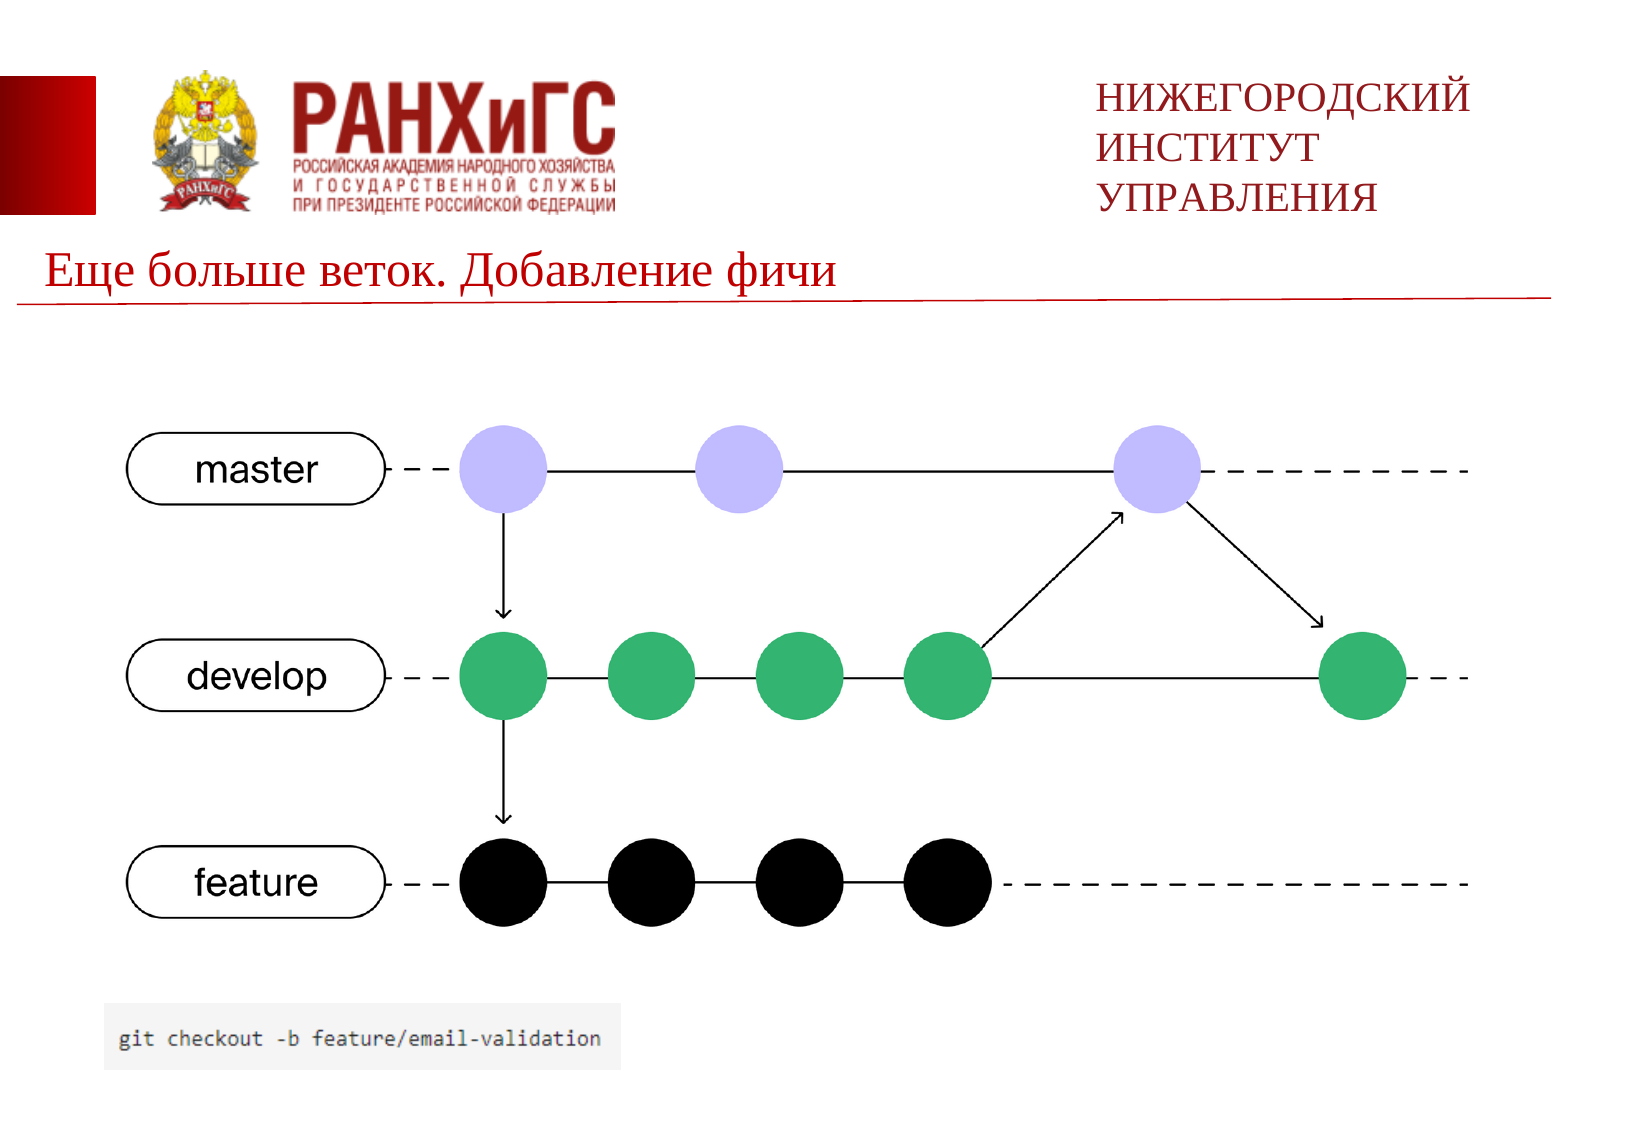

НИЖЕГОРОДСКИЙ
ИНСТИТУТ
УПРАВЛЕНИЯ
Еще больше веток. Добавление фичи